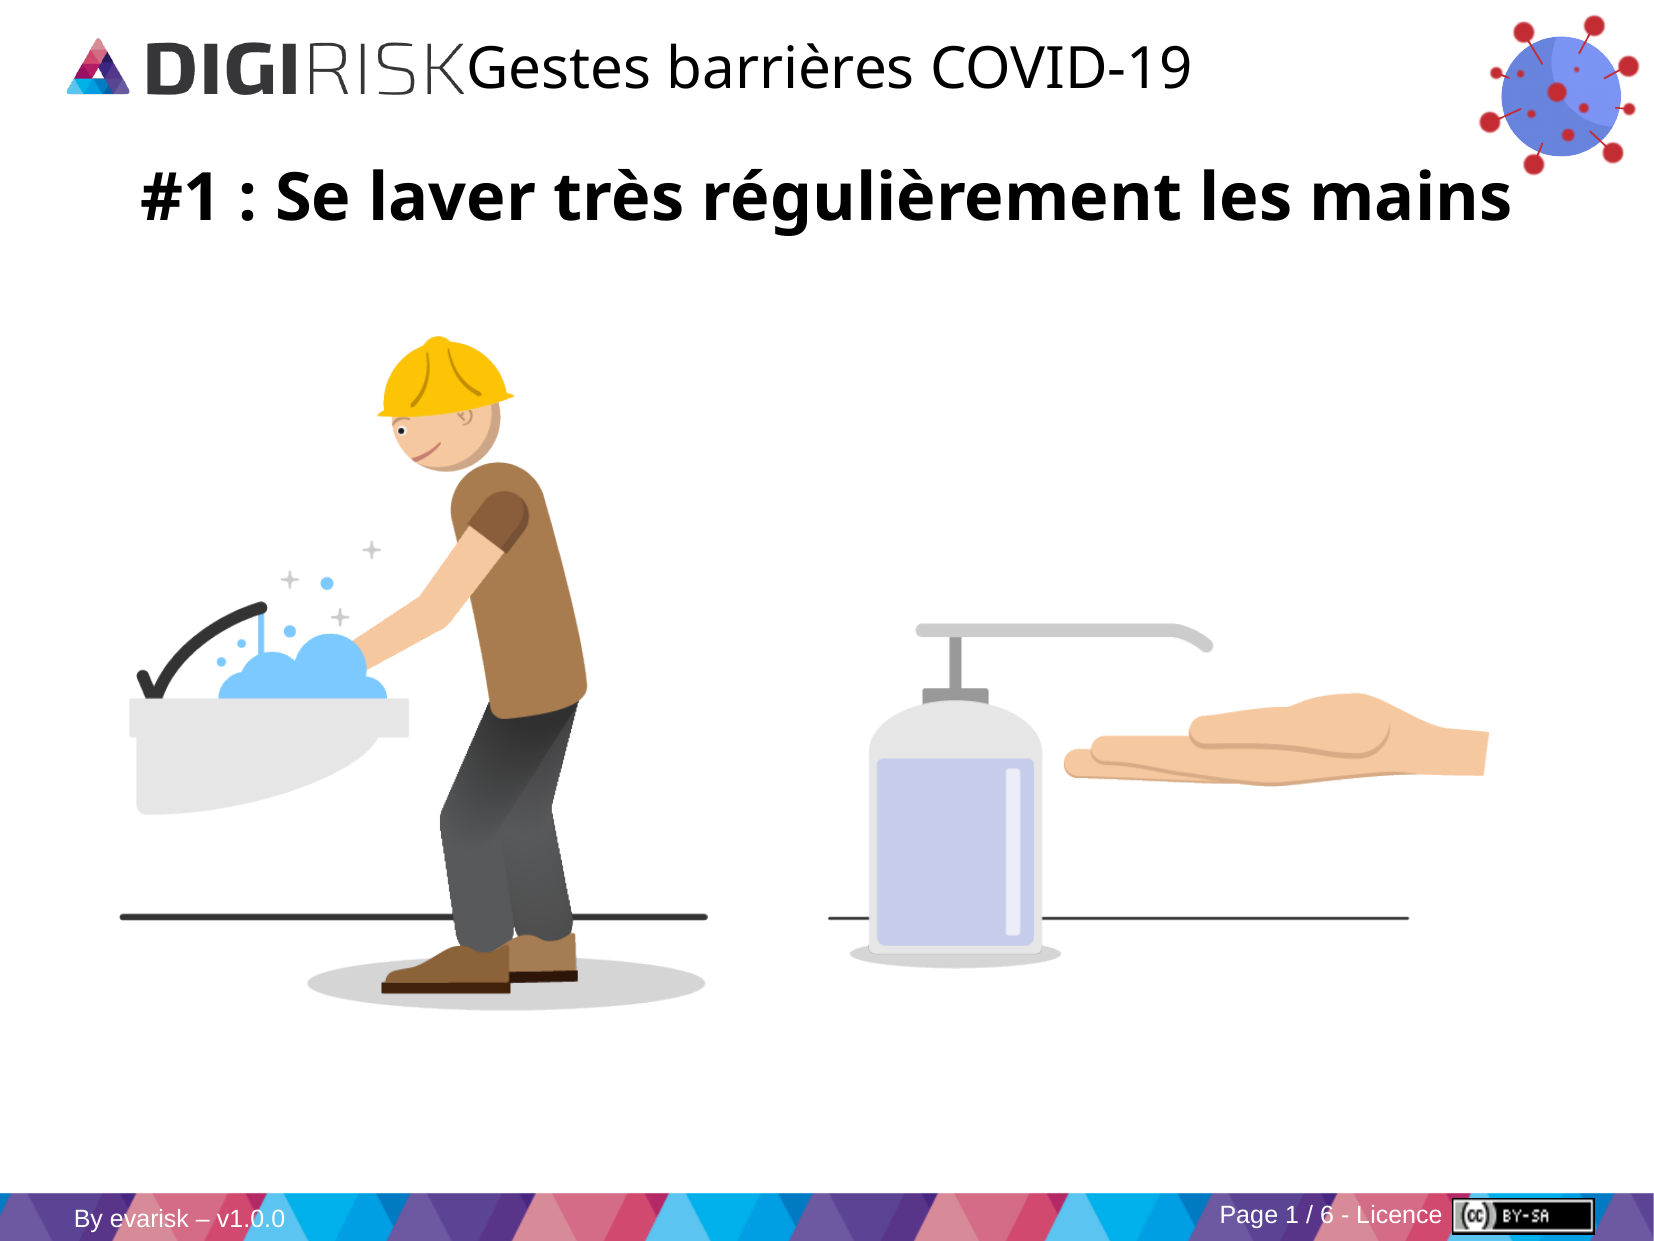

Gestes barrières COVID-19
# #1 : Se laver très régulièrement les mains